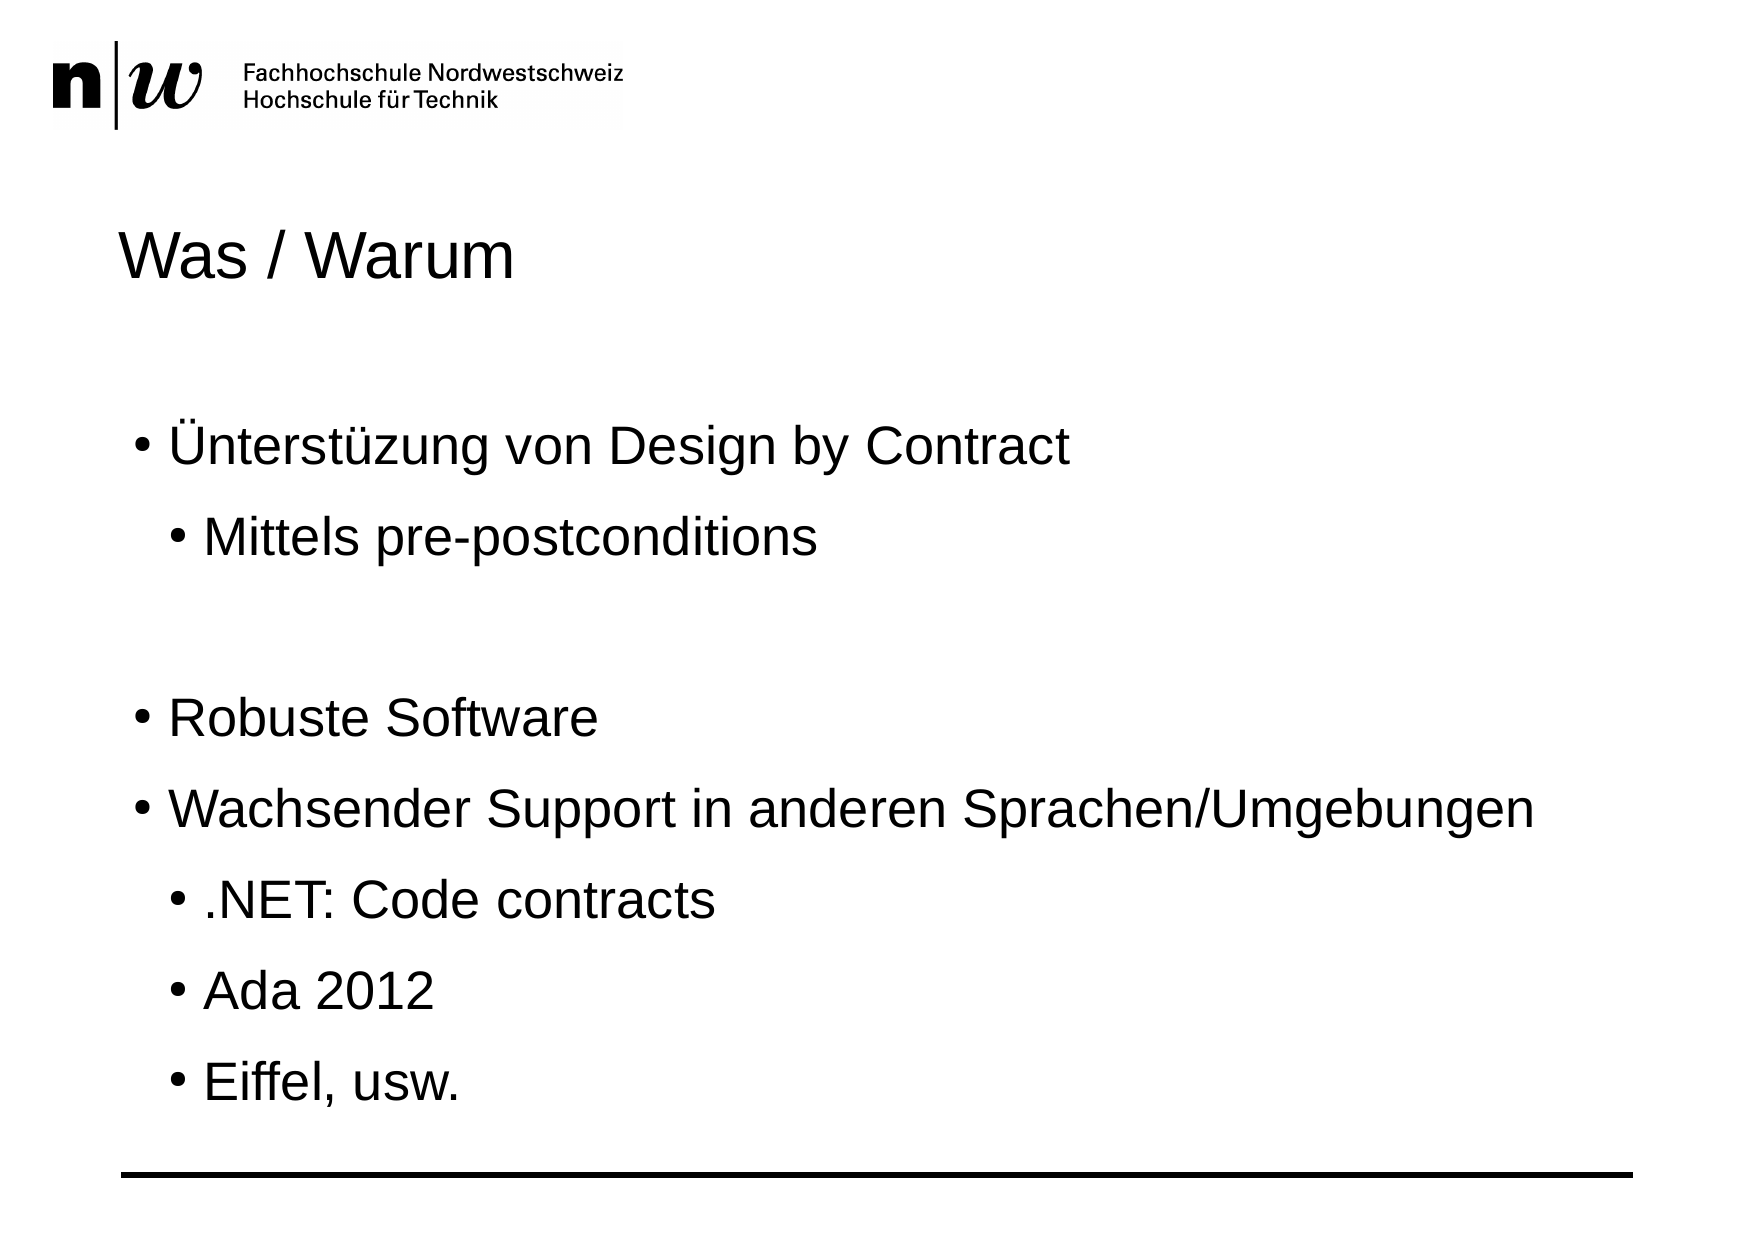

Was / Warum
Ünterstüzung von Design by Contract
Mittels pre-postconditions
Robuste Software
Wachsender Support in anderen Sprachen/Umgebungen
.NET: Code contracts
Ada 2012
Eiffel, usw.